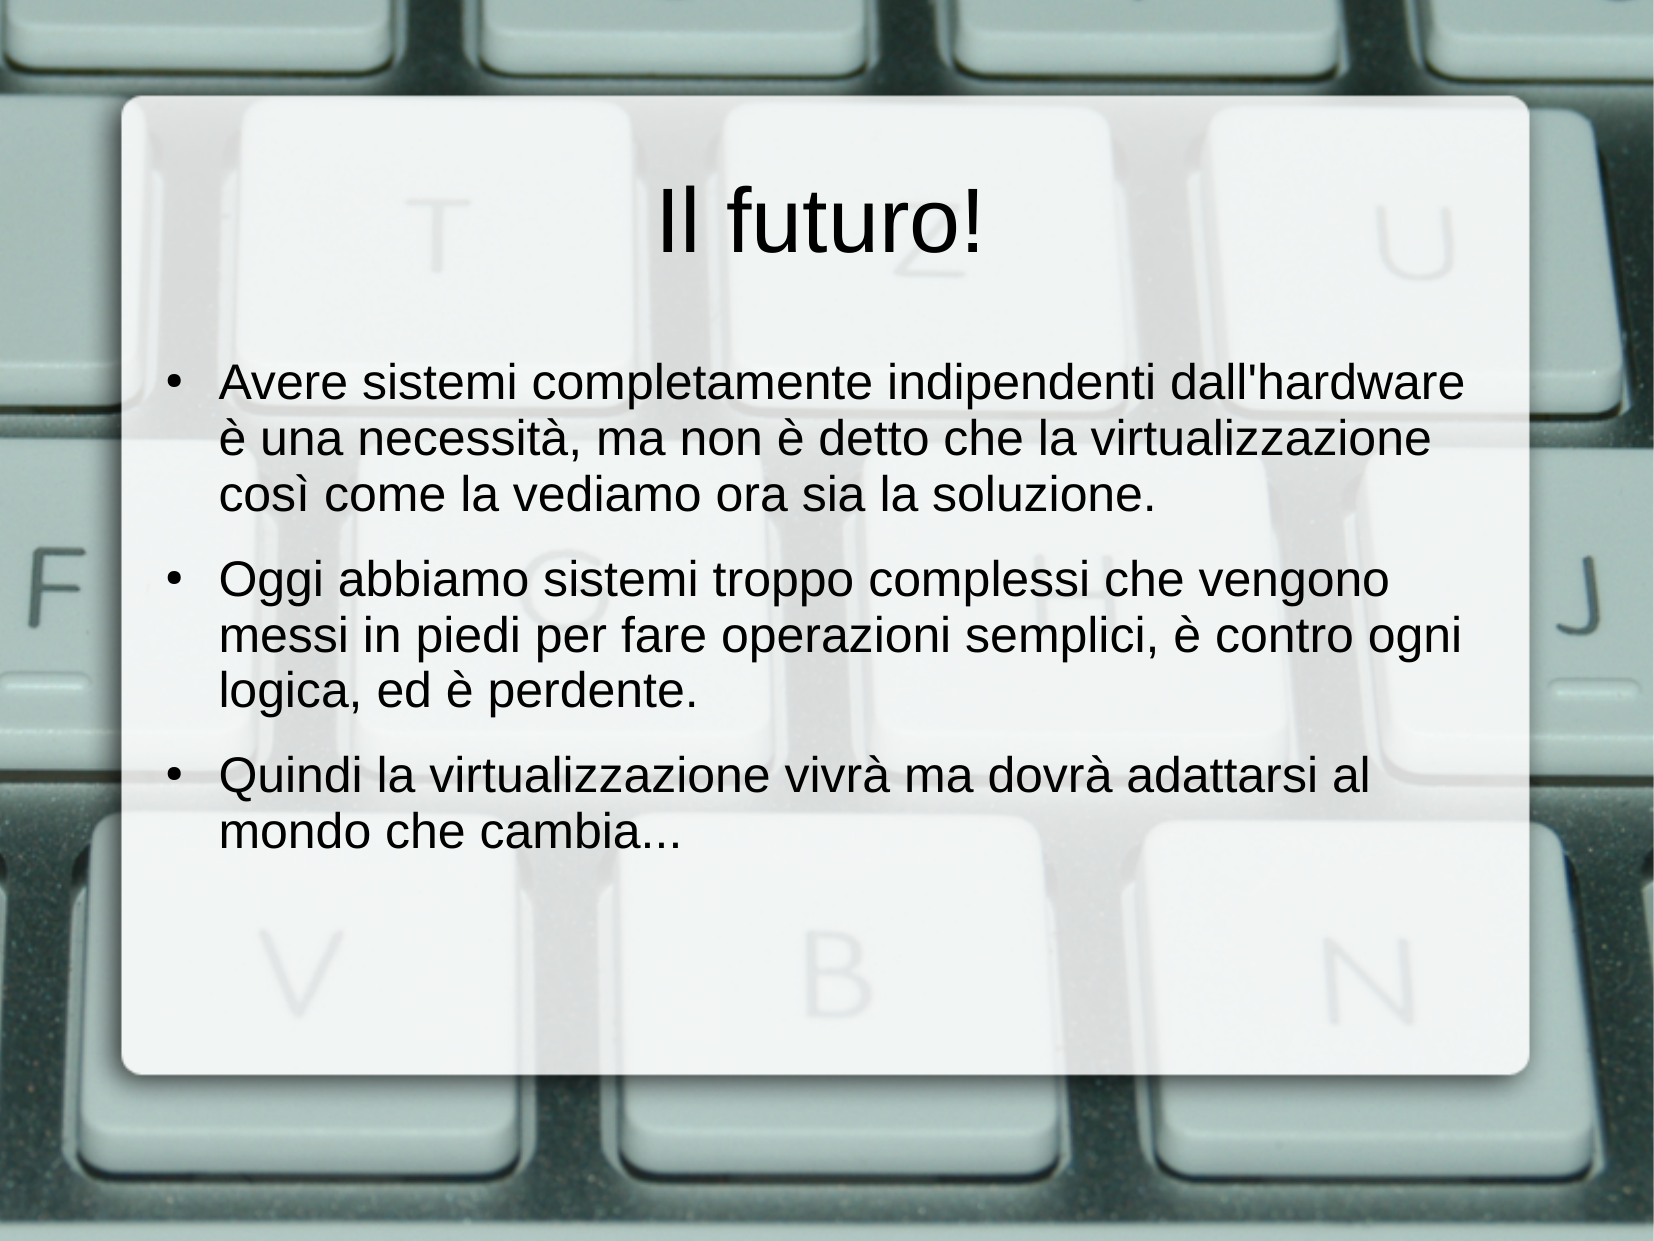

# Il futuro!
Avere sistemi completamente indipendenti dall'hardware è una necessità, ma non è detto che la virtualizzazione così come la vediamo ora sia la soluzione.
Oggi abbiamo sistemi troppo complessi che vengono messi in piedi per fare operazioni semplici, è contro ogni logica, ed è perdente.
Quindi la virtualizzazione vivrà ma dovrà adattarsi al mondo che cambia...